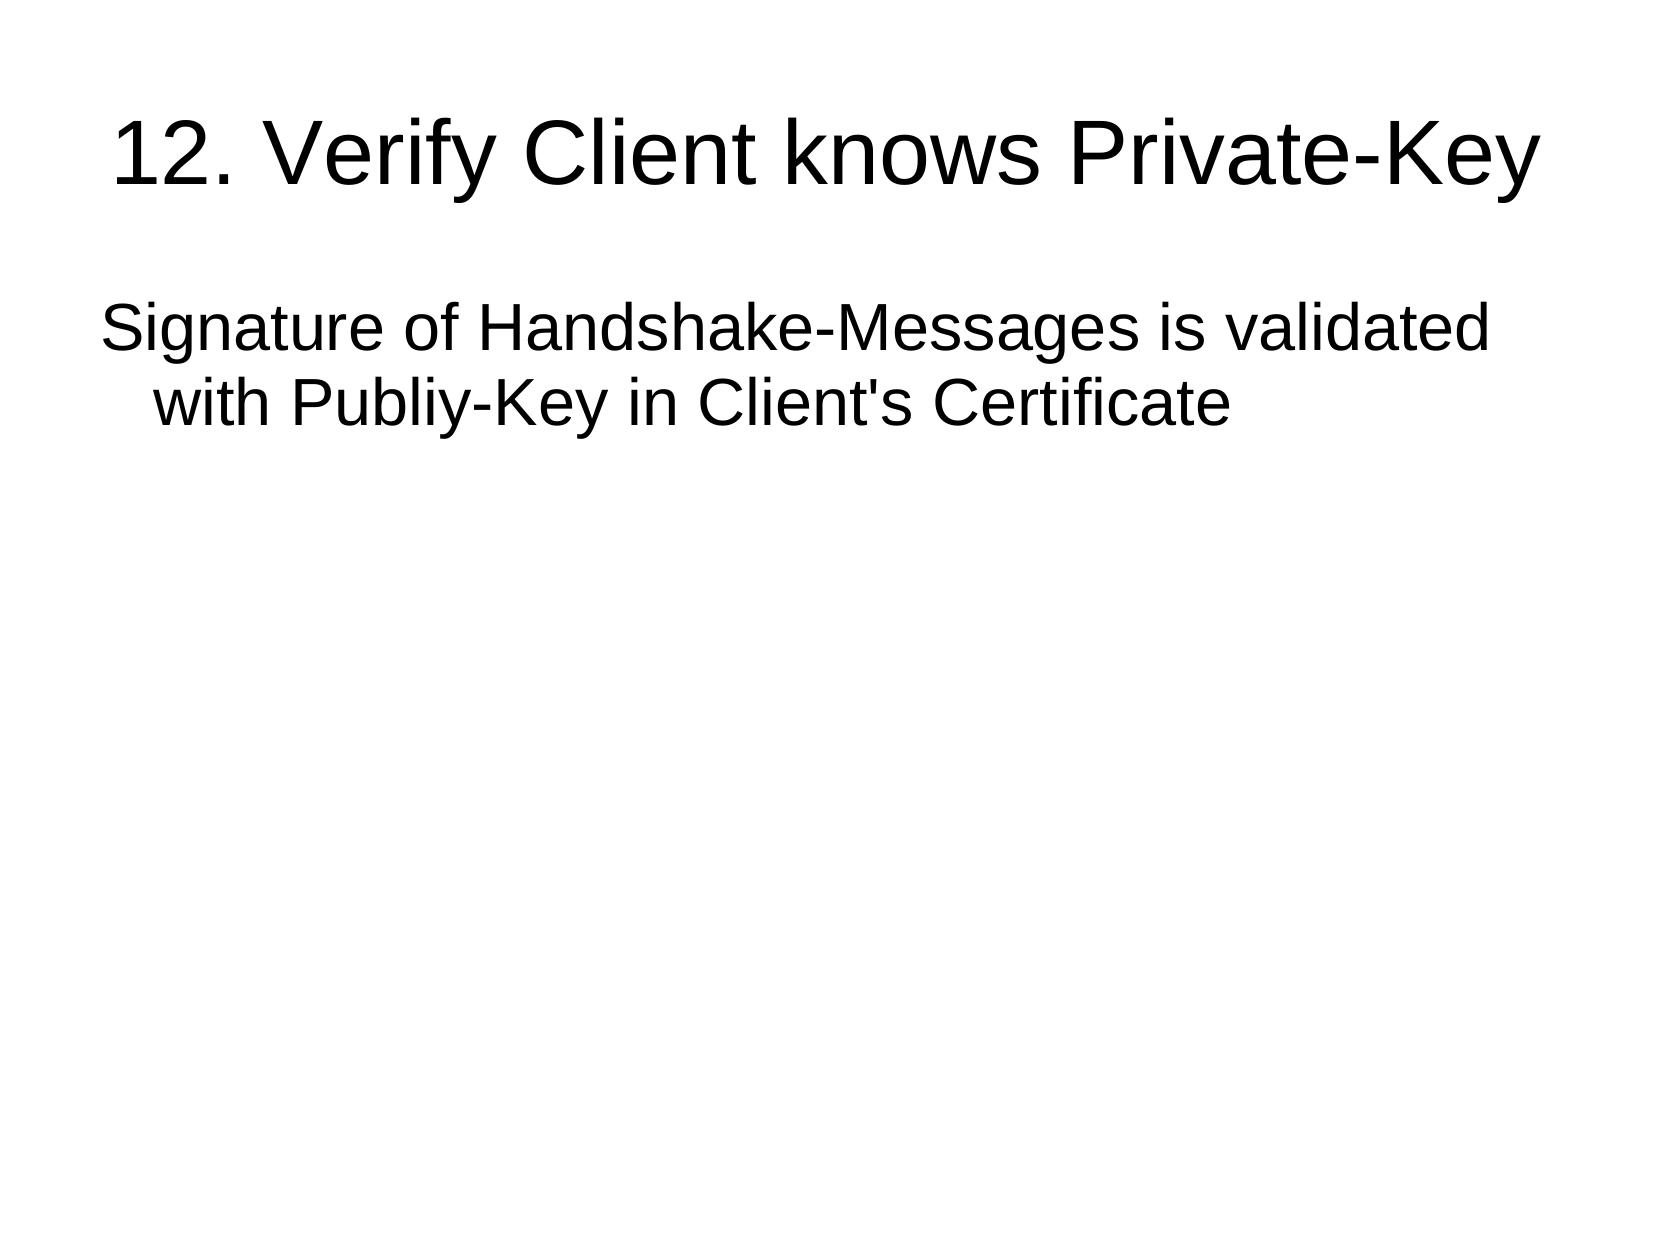

# 12. Verify Client knows Private-Key
Signature of Handshake-Messages is validated with Publiy-Key in Client's Certificate